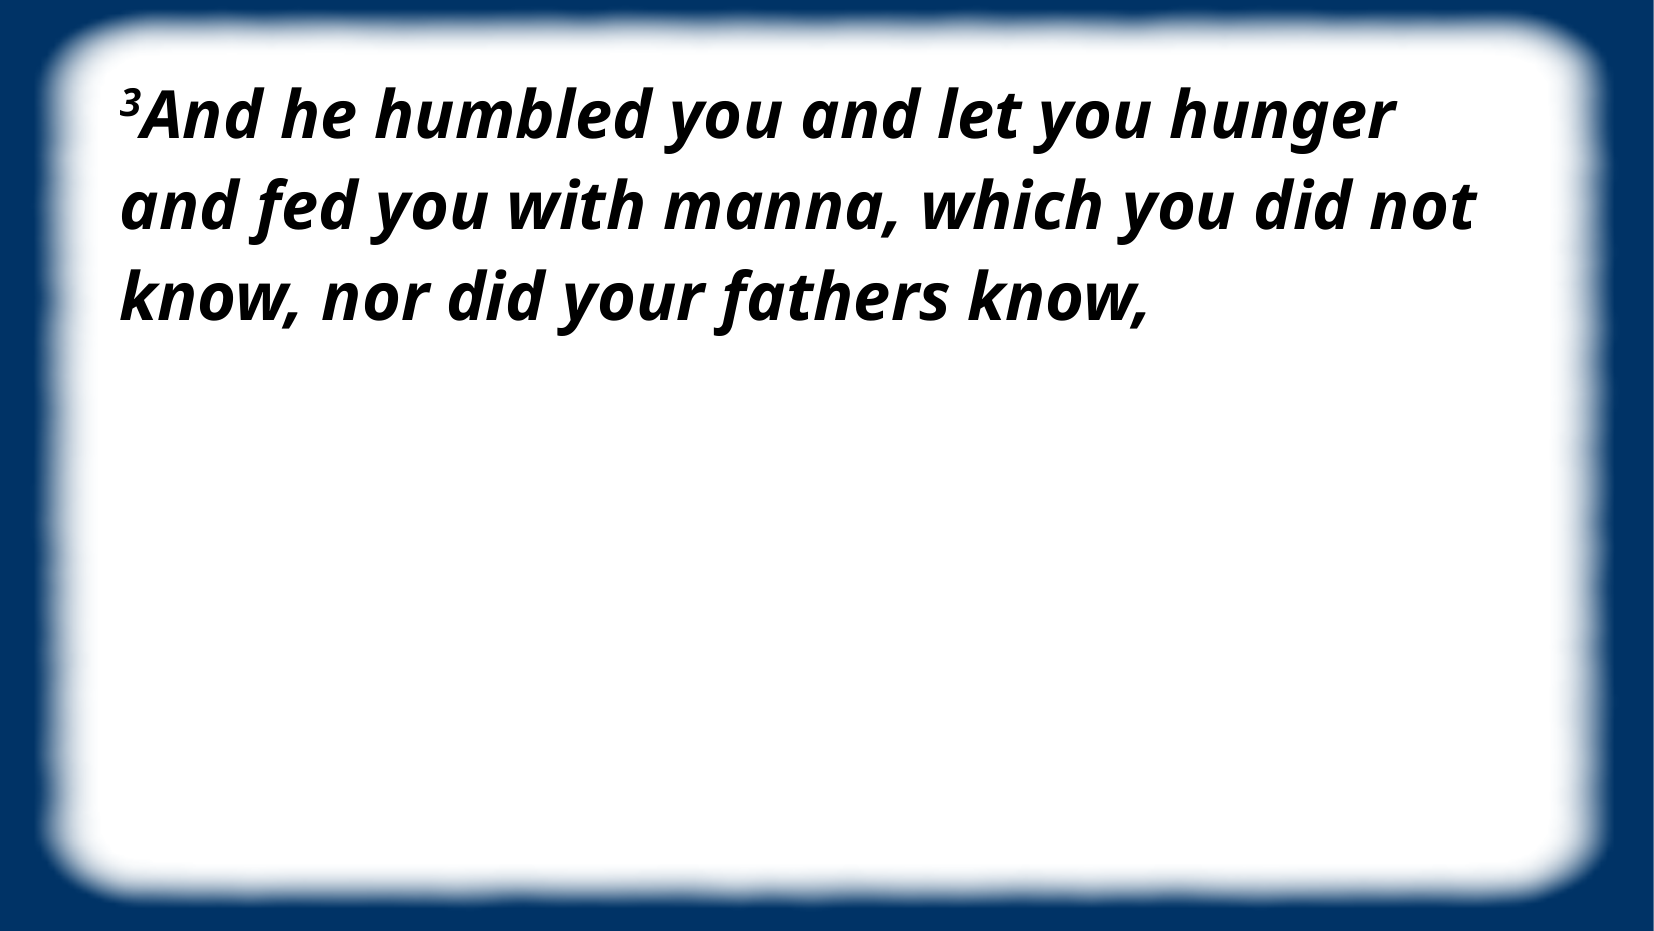

3And he humbled you and let you hunger and fed you with manna, which you did not know, nor did your fathers know,